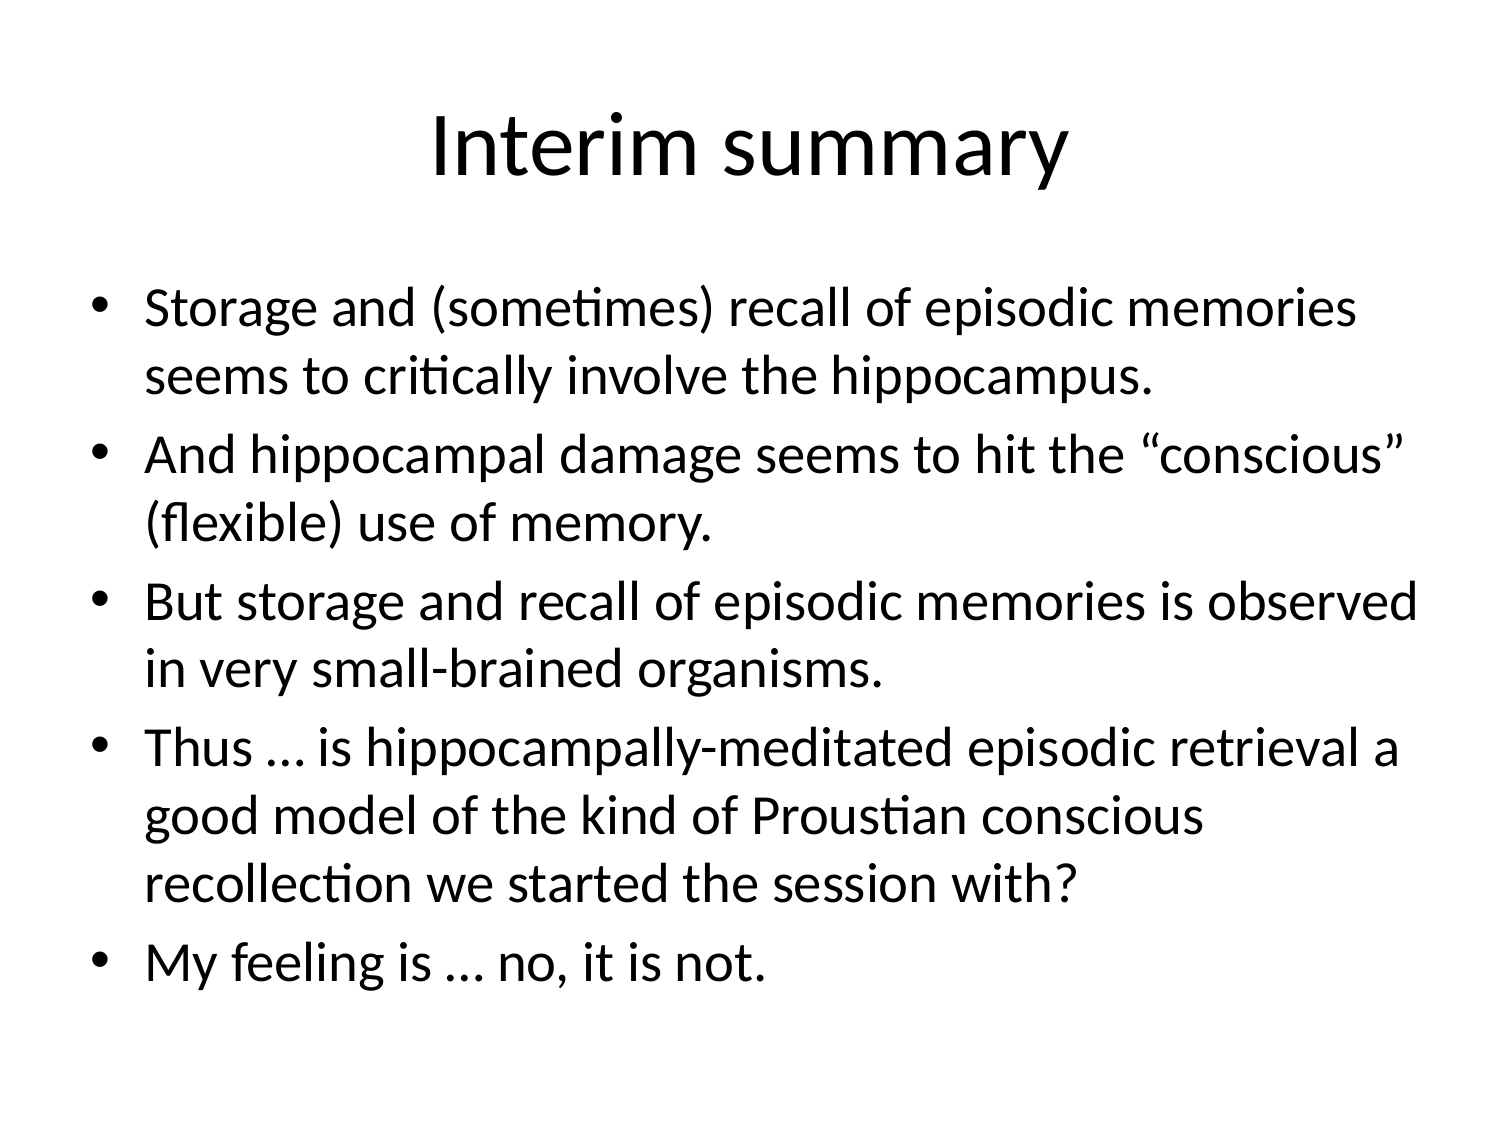

# Interim summary
Storage and (sometimes) recall of episodic memories seems to critically involve the hippocampus.
And hippocampal damage seems to hit the “conscious” (flexible) use of memory.
But storage and recall of episodic memories is observed in very small-brained organisms.
Thus … is hippocampally-meditated episodic retrieval a good model of the kind of Proustian conscious recollection we started the session with?
My feeling is … no, it is not.